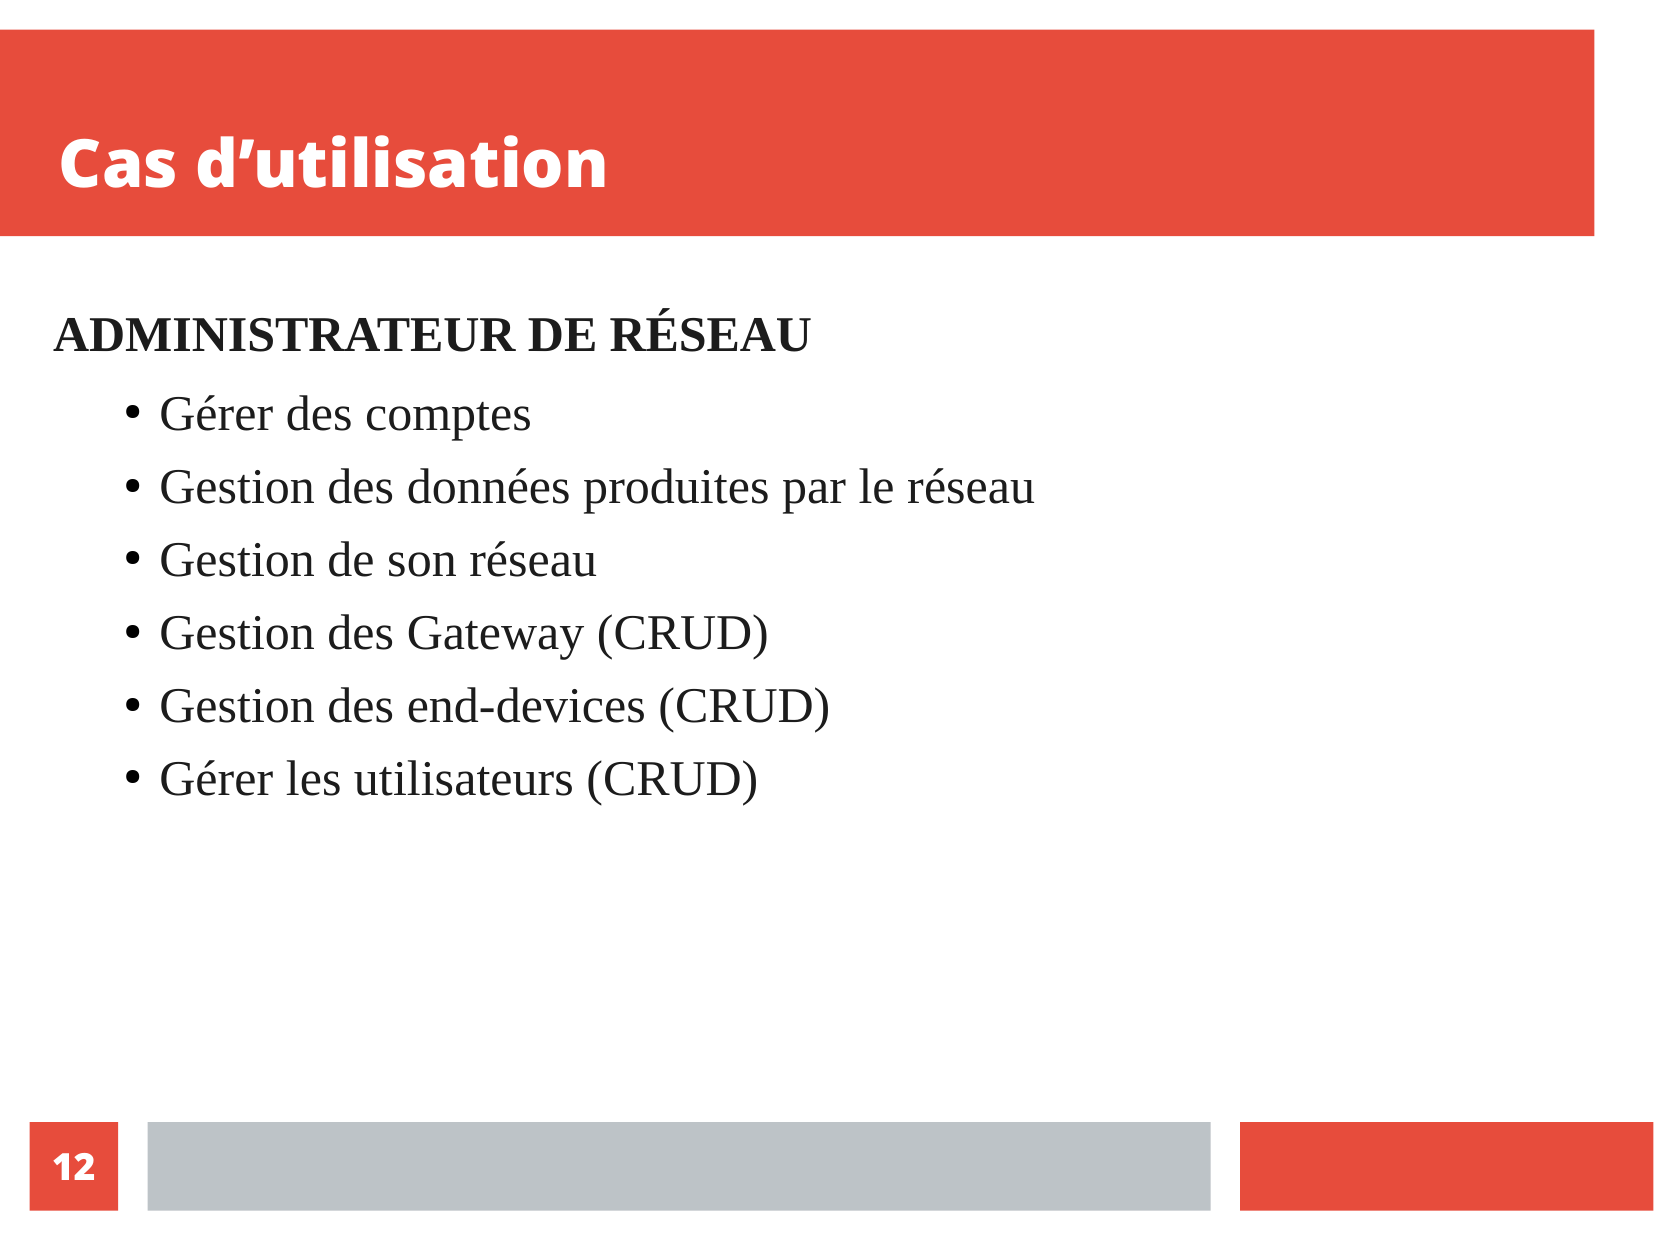

# Cas d’utilisation
ADMINISTRATEUR DE RÉSEAU
Gérer des comptes
Gestion des données produites par le réseau
Gestion de son réseau
Gestion des Gateway (CRUD)
Gestion des end-devices (CRUD)
Gérer les utilisateurs (CRUD)
12